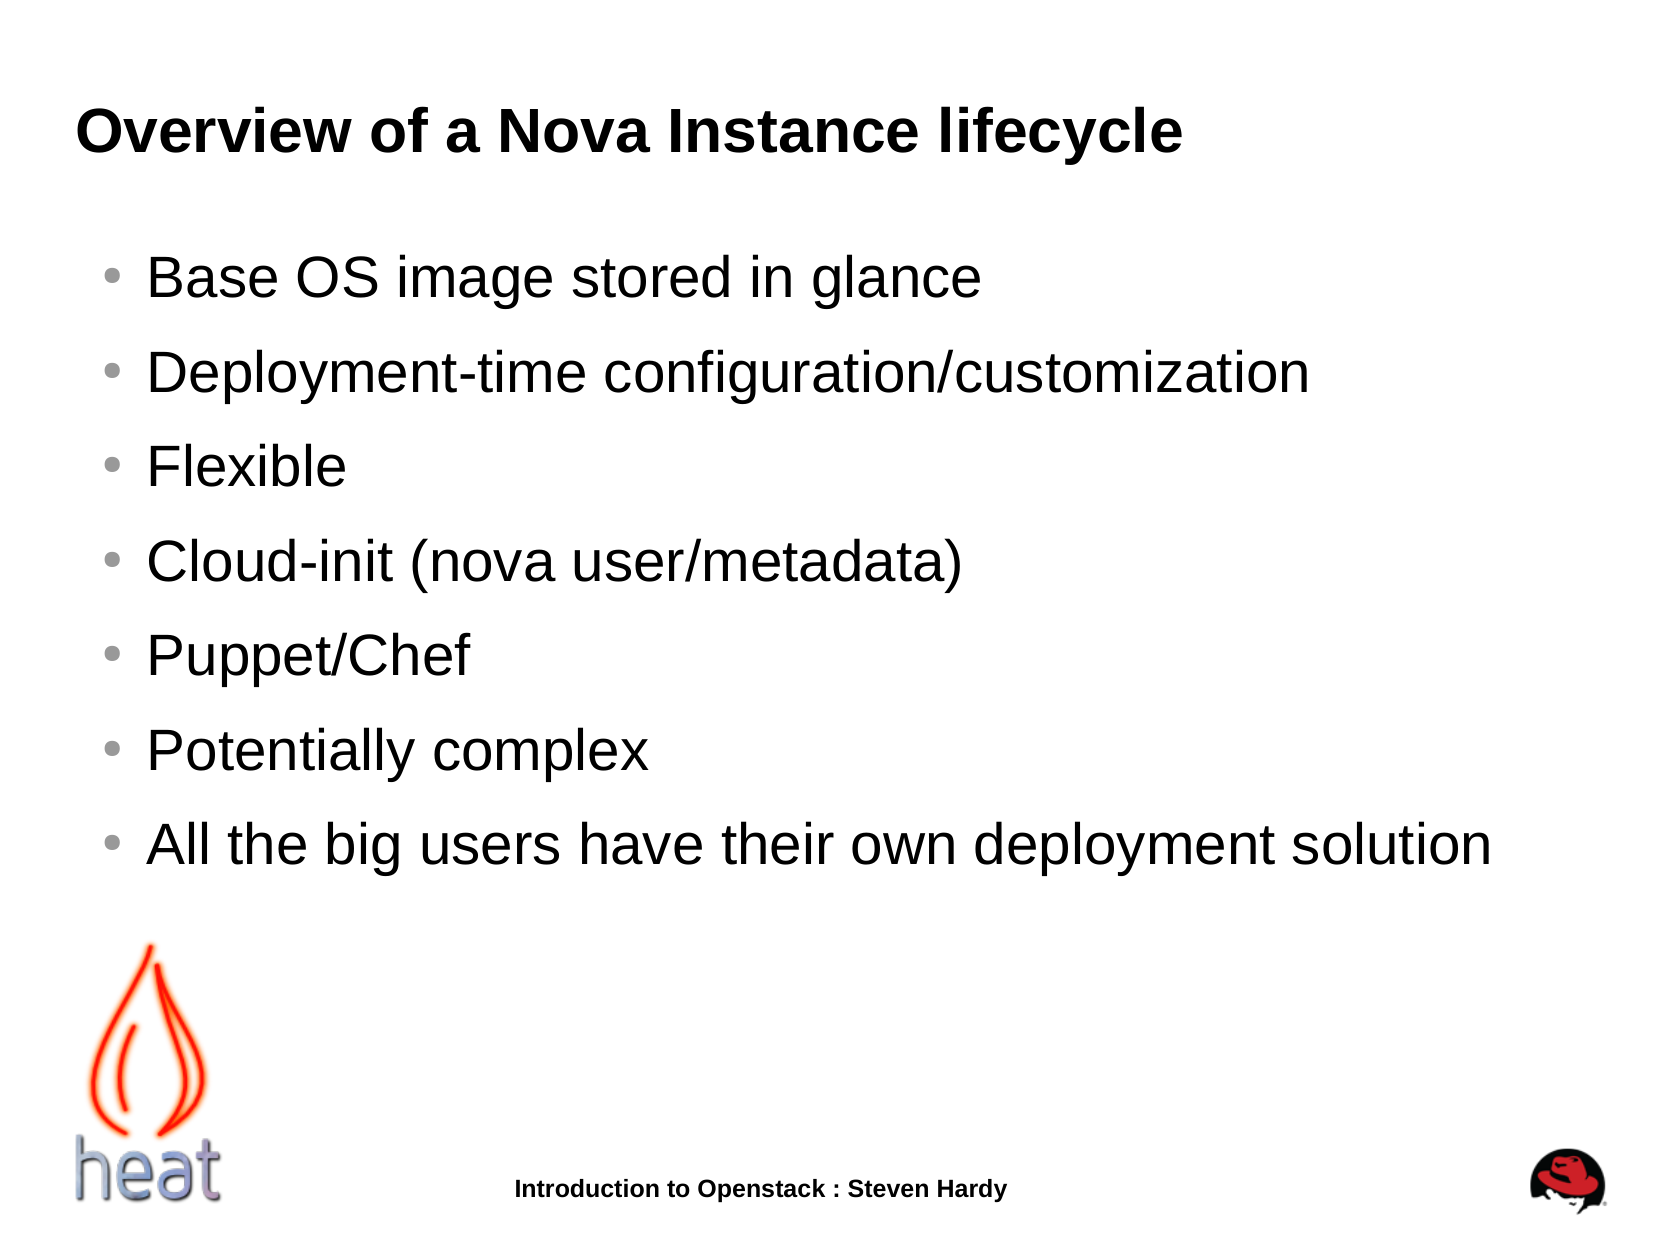

# Overview of a Nova Instance lifecycle
Base OS image stored in glance
Deployment-time configuration/customization
Flexible
Cloud-init (nova user/metadata)
Puppet/Chef
Potentially complex
All the big users have their own deployment solution